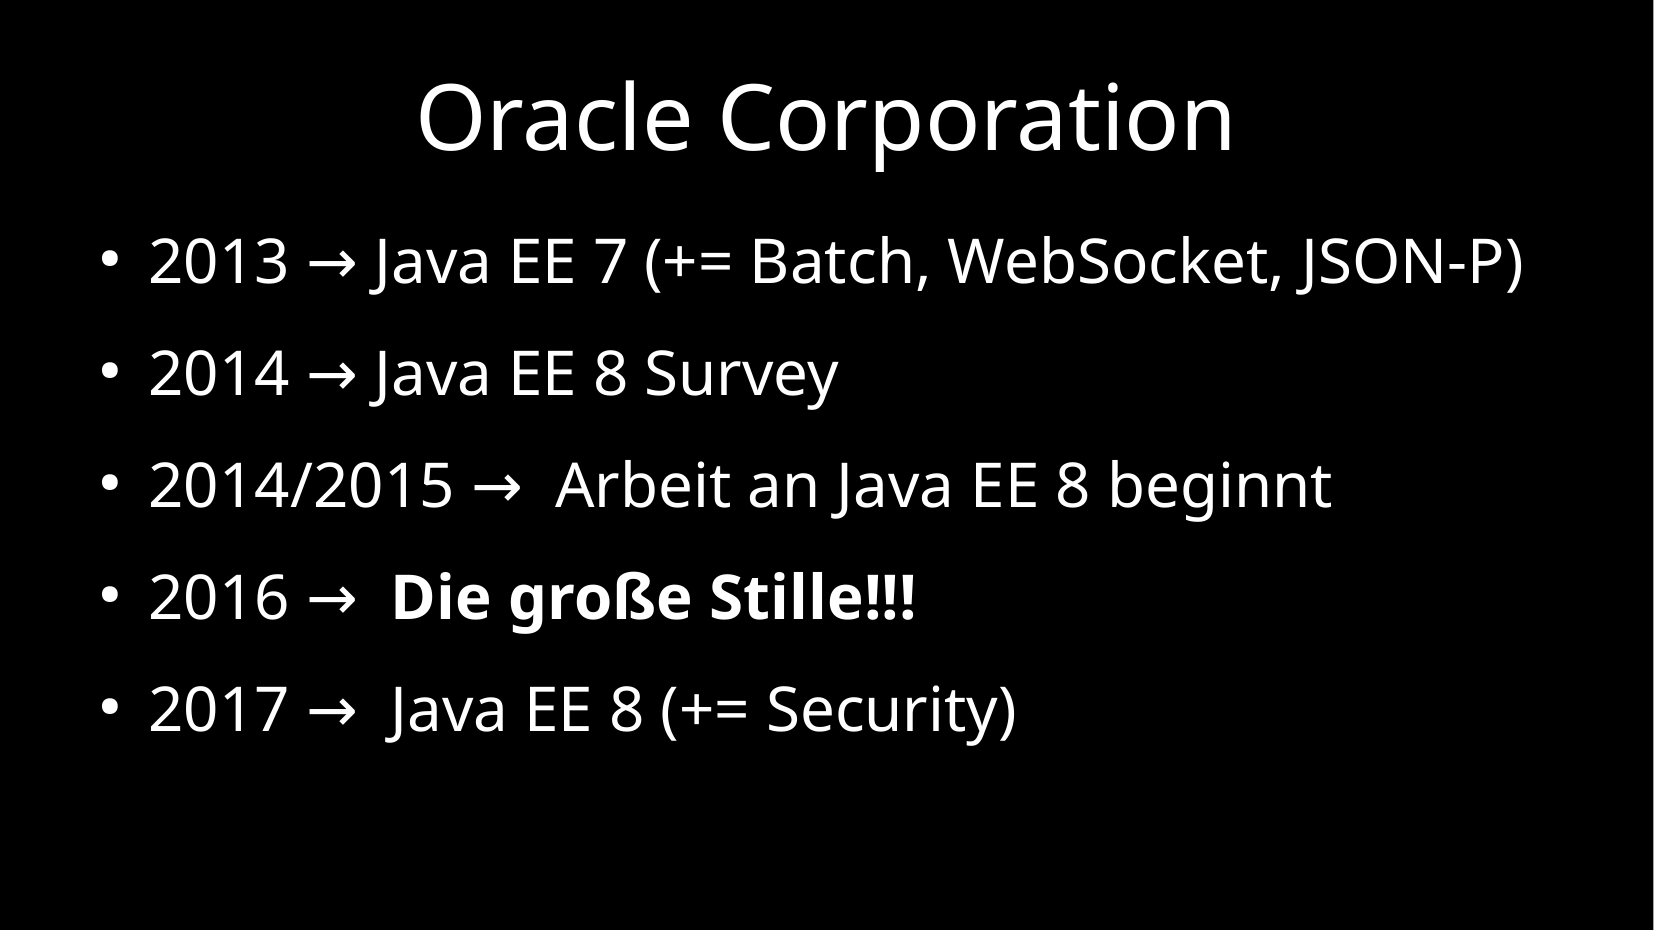

# Oracle Corporation
2013 → Java EE 7 (+= Batch, WebSocket, JSON-P)
2014 → Java EE 8 Survey
2014/2015 → Arbeit an Java EE 8 beginnt
2016 → Die große Stille!!!
2017 → Java EE 8 (+= Security)